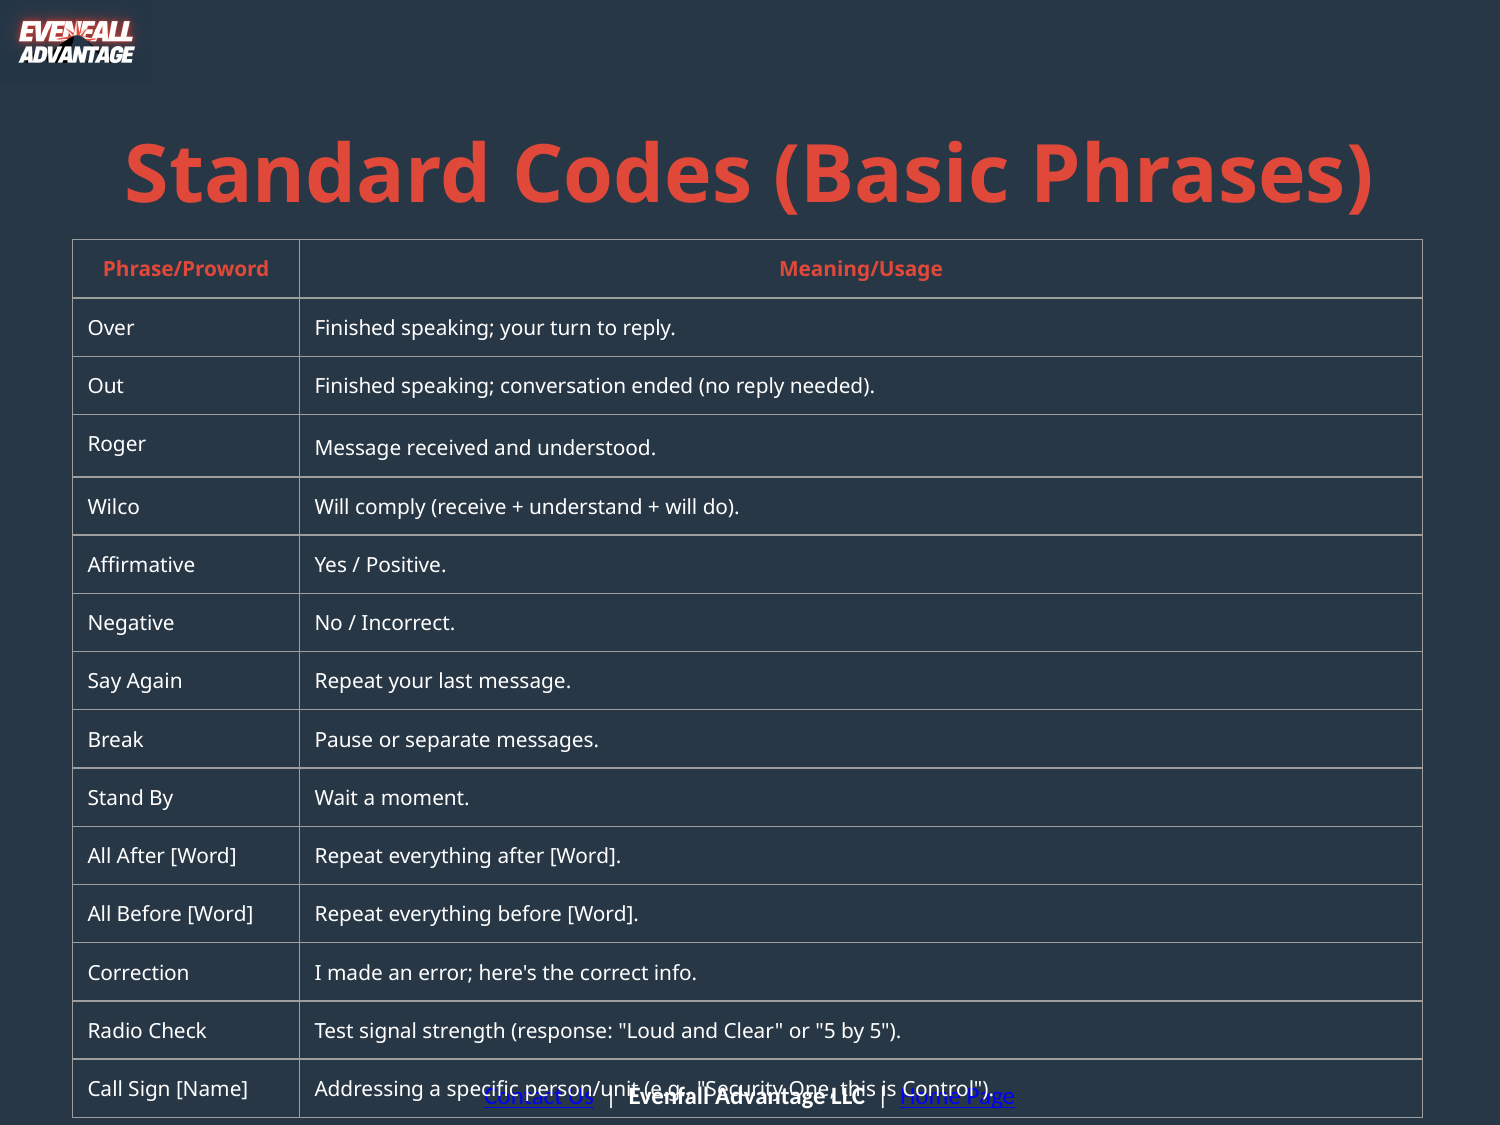

# Standard Codes (Basic Phrases)
| Phrase/Proword | Meaning/Usage |
| --- | --- |
| Over | Finished speaking; your turn to reply. |
| Out | Finished speaking; conversation ended (no reply needed). |
| Roger | Message received and understood. |
| Wilco | Will comply (receive + understand + will do). |
| Affirmative | Yes / Positive. |
| Negative | No / Incorrect. |
| Say Again | Repeat your last message. |
| Break | Pause or separate messages. |
| Stand By | Wait a moment. |
| All After [Word] | Repeat everything after [Word]. |
| All Before [Word] | Repeat everything before [Word]. |
| Correction | I made an error; here's the correct info. |
| Radio Check | Test signal strength (response: "Loud and Clear" or "5 by 5"). |
| Call Sign [Name] | Addressing a specific person/unit (e.g., "Security One, this is Control"). |